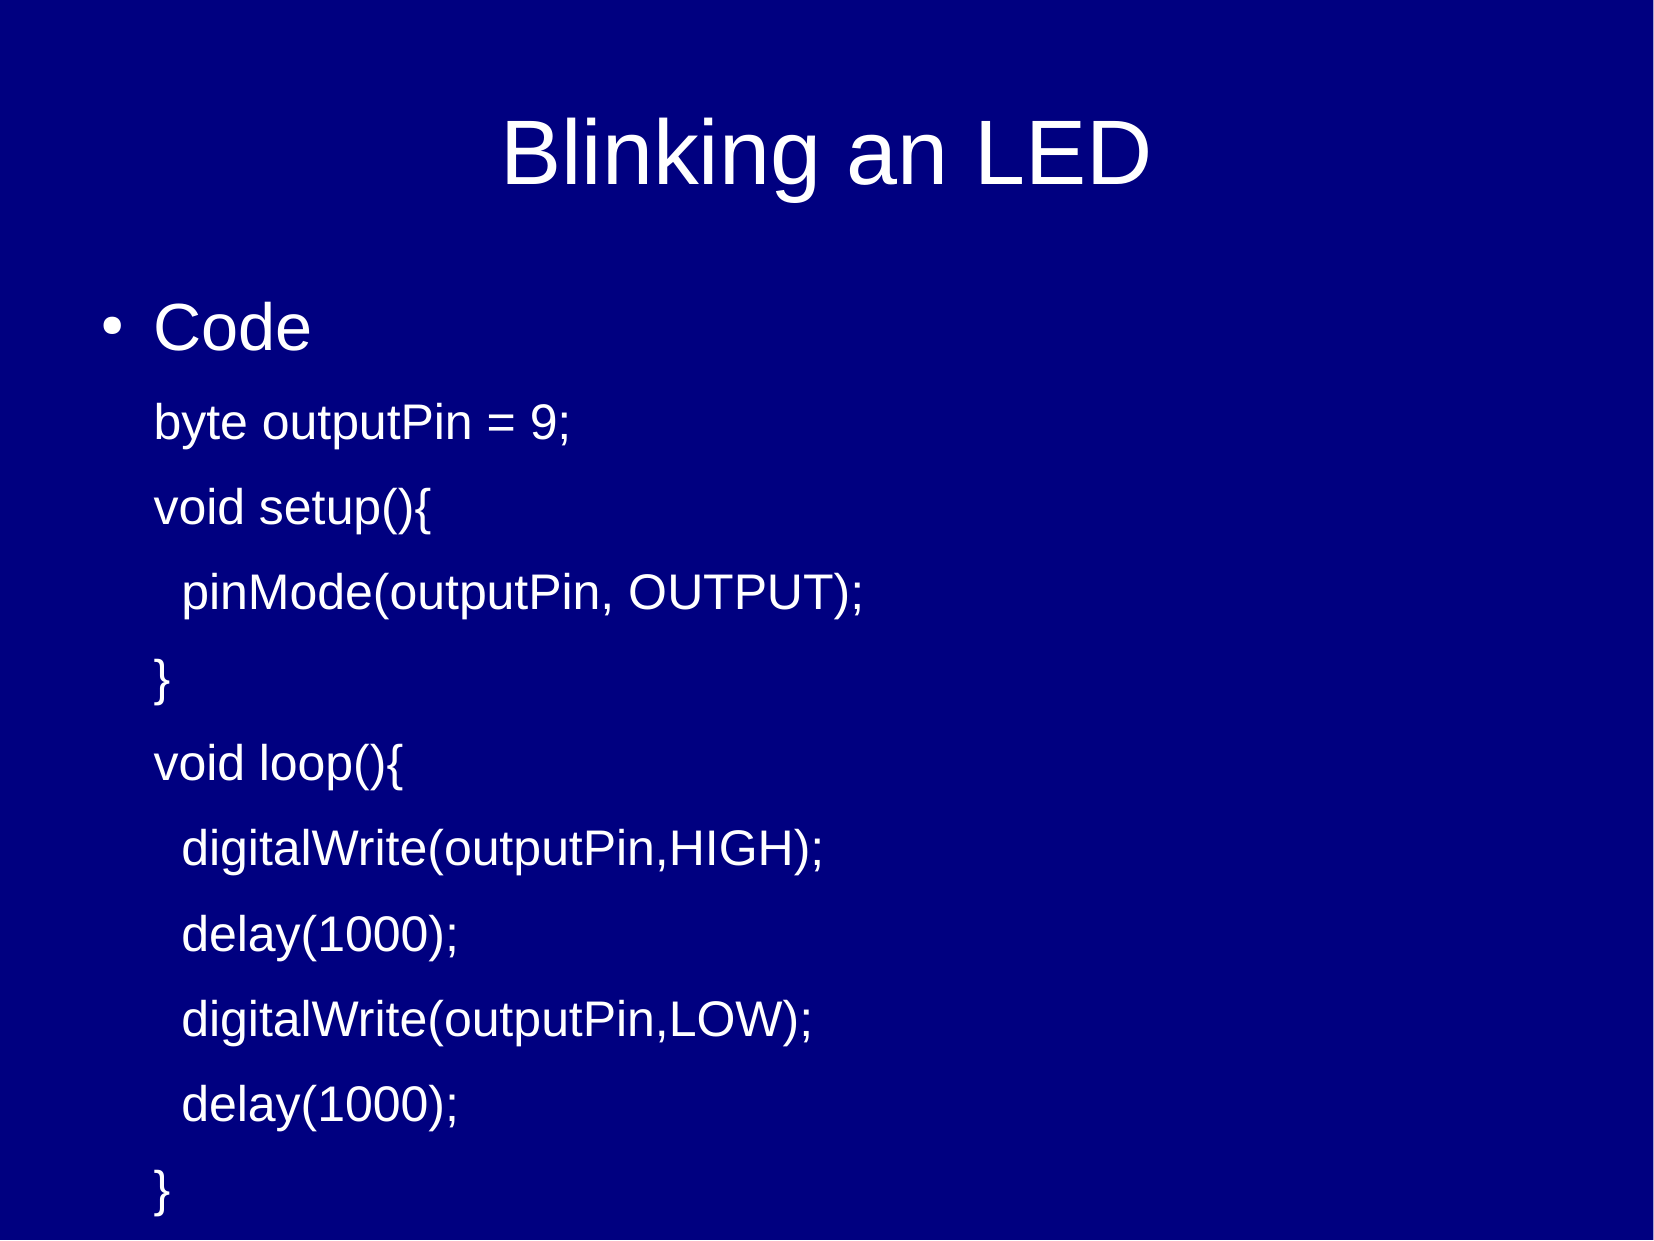

# Blinking an LED
Code
byte outputPin = 9;
void setup(){
 pinMode(outputPin, OUTPUT);
}
void loop(){
 digitalWrite(outputPin,HIGH);
 delay(1000);
 digitalWrite(outputPin,LOW);
 delay(1000);
}